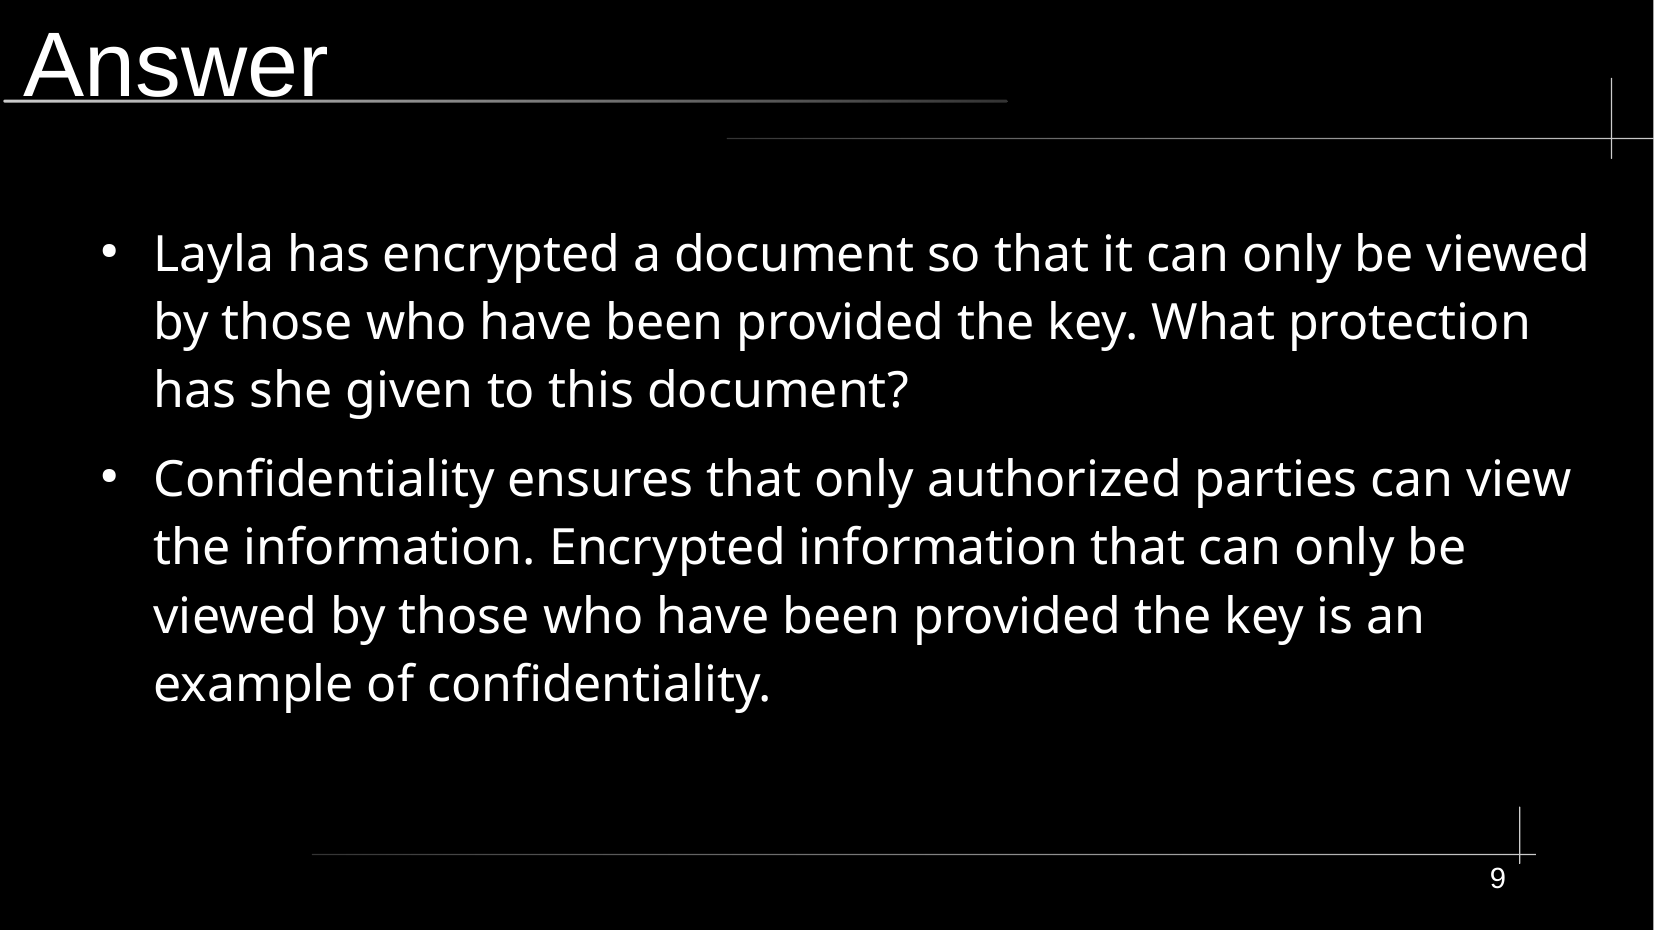

# Answer
Layla has encrypted a document so that it can only be viewed by those who have been provided the key. What protection has she given to this document?
Confidentiality ensures that only authorized parties can view the information. Encrypted information that can only be viewed by those who have been provided the key is an example of confidentiality.
9